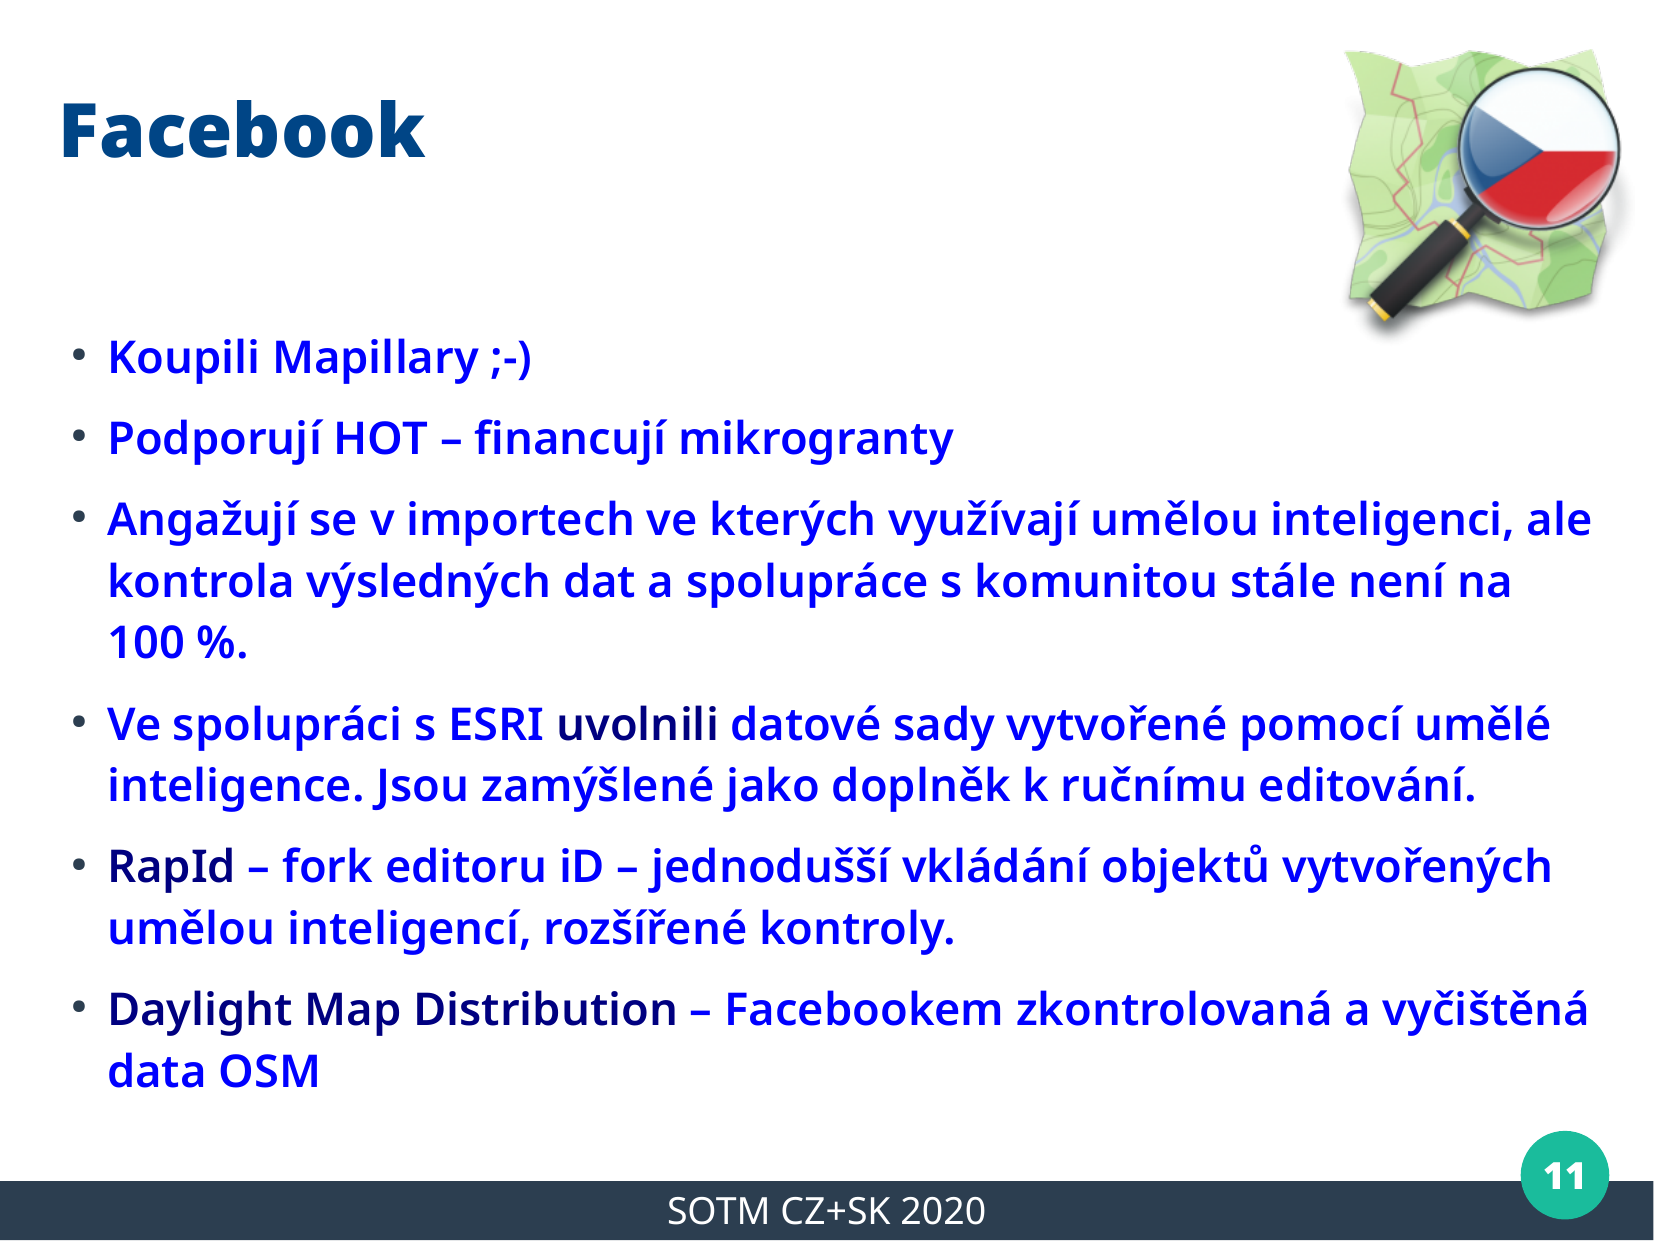

# Facebook
Koupili Mapillary ;-)
Podporují HOT – financují mikrogranty
Angažují se v importech ve kterých využívají umělou inteligenci, ale kontrola výsledných dat a spolupráce s komunitou stále není na 100 %.
Ve spolupráci s ESRI uvolnili datové sady vytvořené pomocí umělé inteligence. Jsou zamýšlené jako doplněk k ručnímu editování.
RapId – fork editoru iD – jednodušší vkládání objektů vytvořených umělou inteligencí, rozšířené kontroly.
Daylight Map Distribution – Facebookem zkontrolovaná a vyčištěná data OSM
11
SOTM CZ+SK 2020